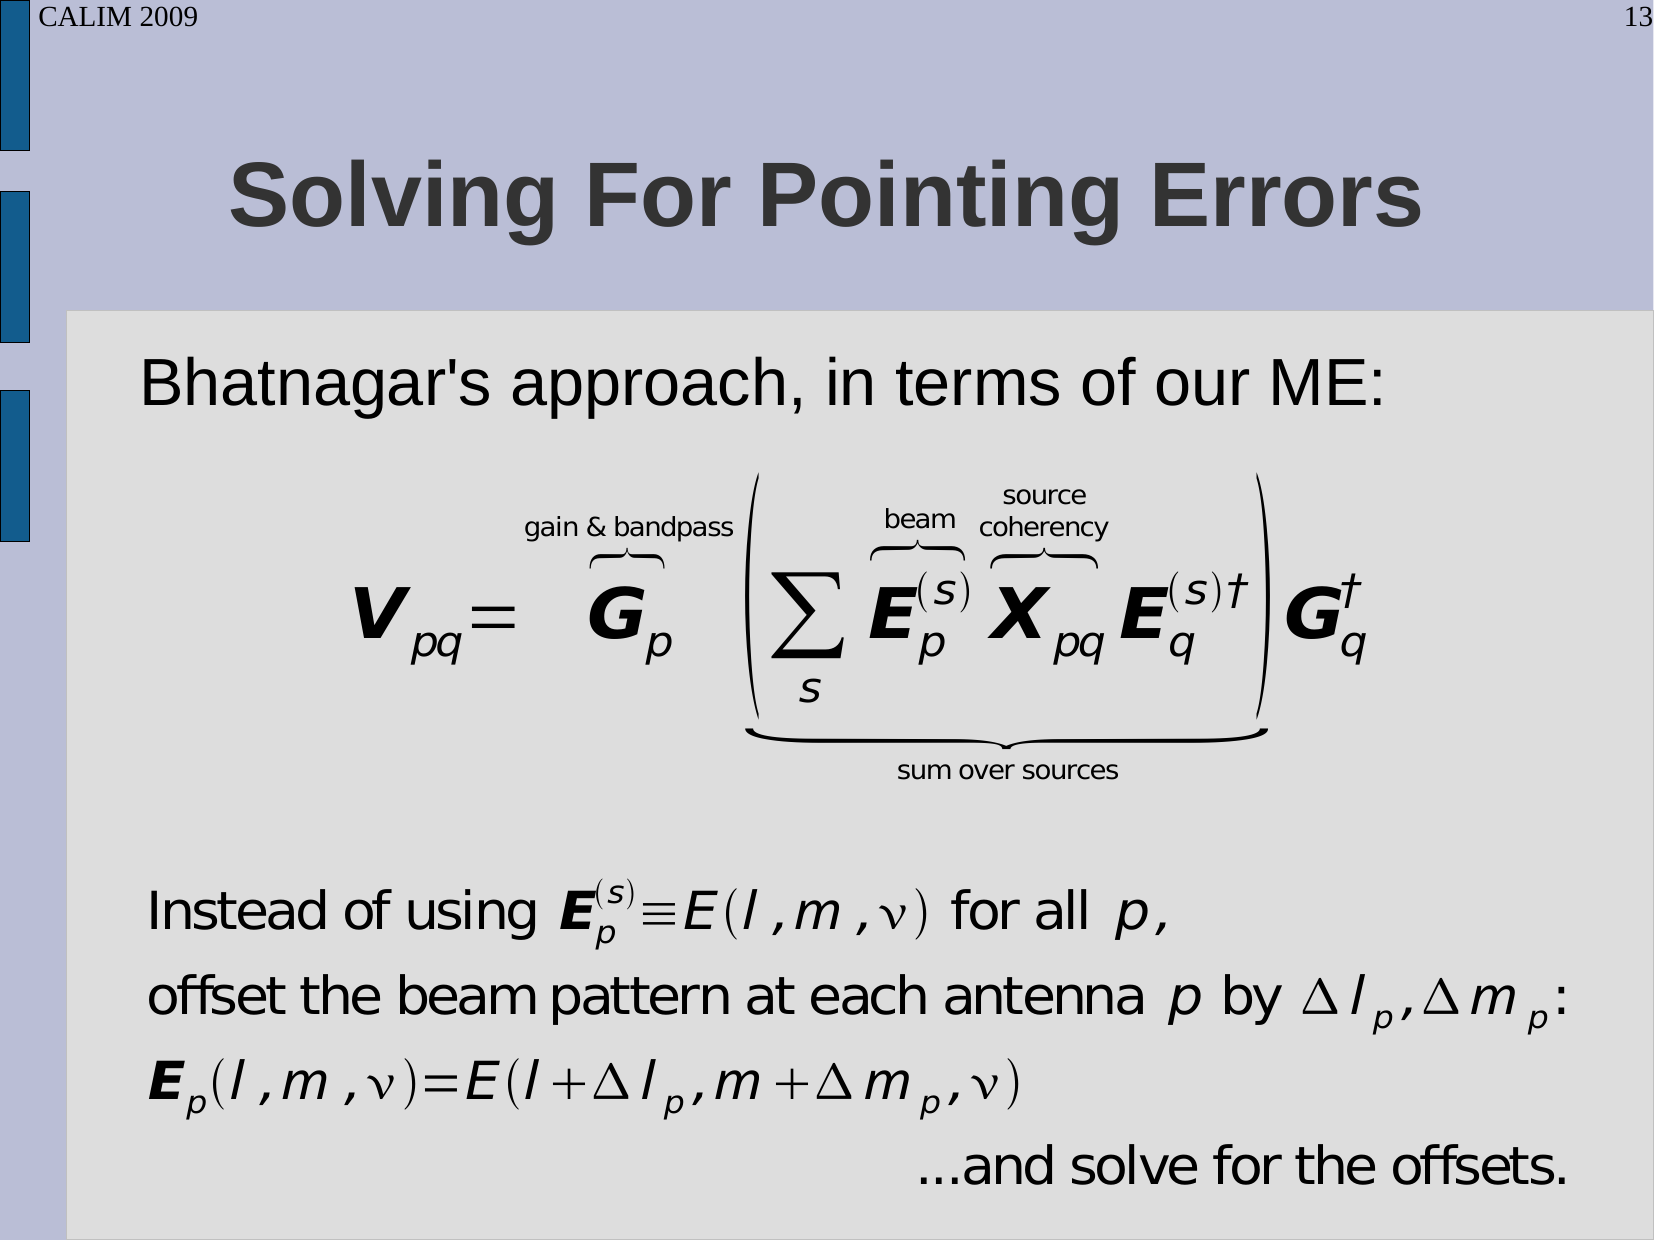

CALIM 2009
13
# Solving For Pointing Errors
Bhatnagar's approach, in terms of our ME: